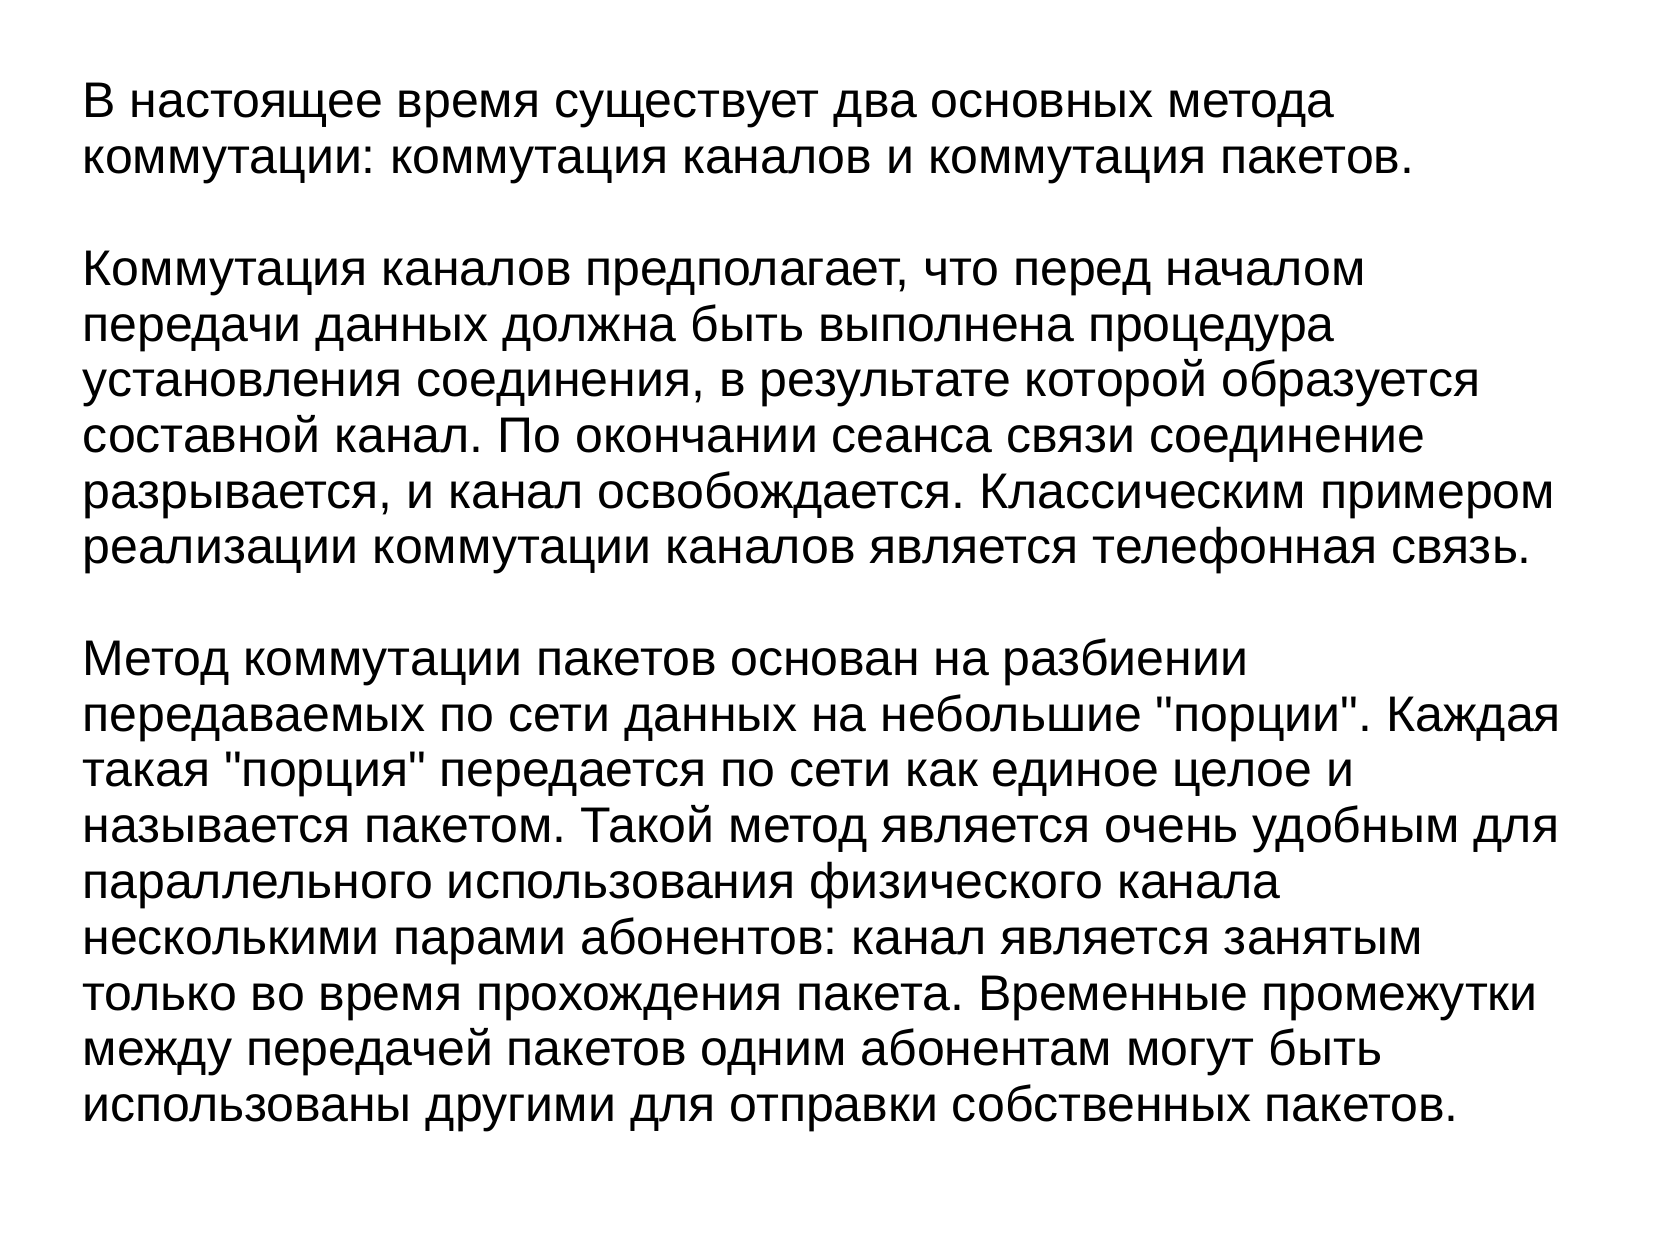

# В настоящее время существует два основных метода коммутации: коммутация каналов и коммутация пакетов.
Коммутация каналов предполагает, что перед началом передачи данных должна быть выполнена процедура установления соединения, в результате которой образуется составной канал. По окончании сеанса связи соединение разрывается, и канал освобождается. Классическим примером реализации коммутации каналов является телефонная связь.
Метод коммутации пакетов основан на разбиении передаваемых по сети данных на небольшие "порции". Каждая такая "порция" передается по сети как единое целое и называется пакетом. Такой метод является очень удобным для параллельного использования физического канала несколькими парами абонентов: канал является занятым только во время прохождения пакета. Временные промежутки между передачей пакетов одним абонентам могут быть использованы другими для отправки собственных пакетов.